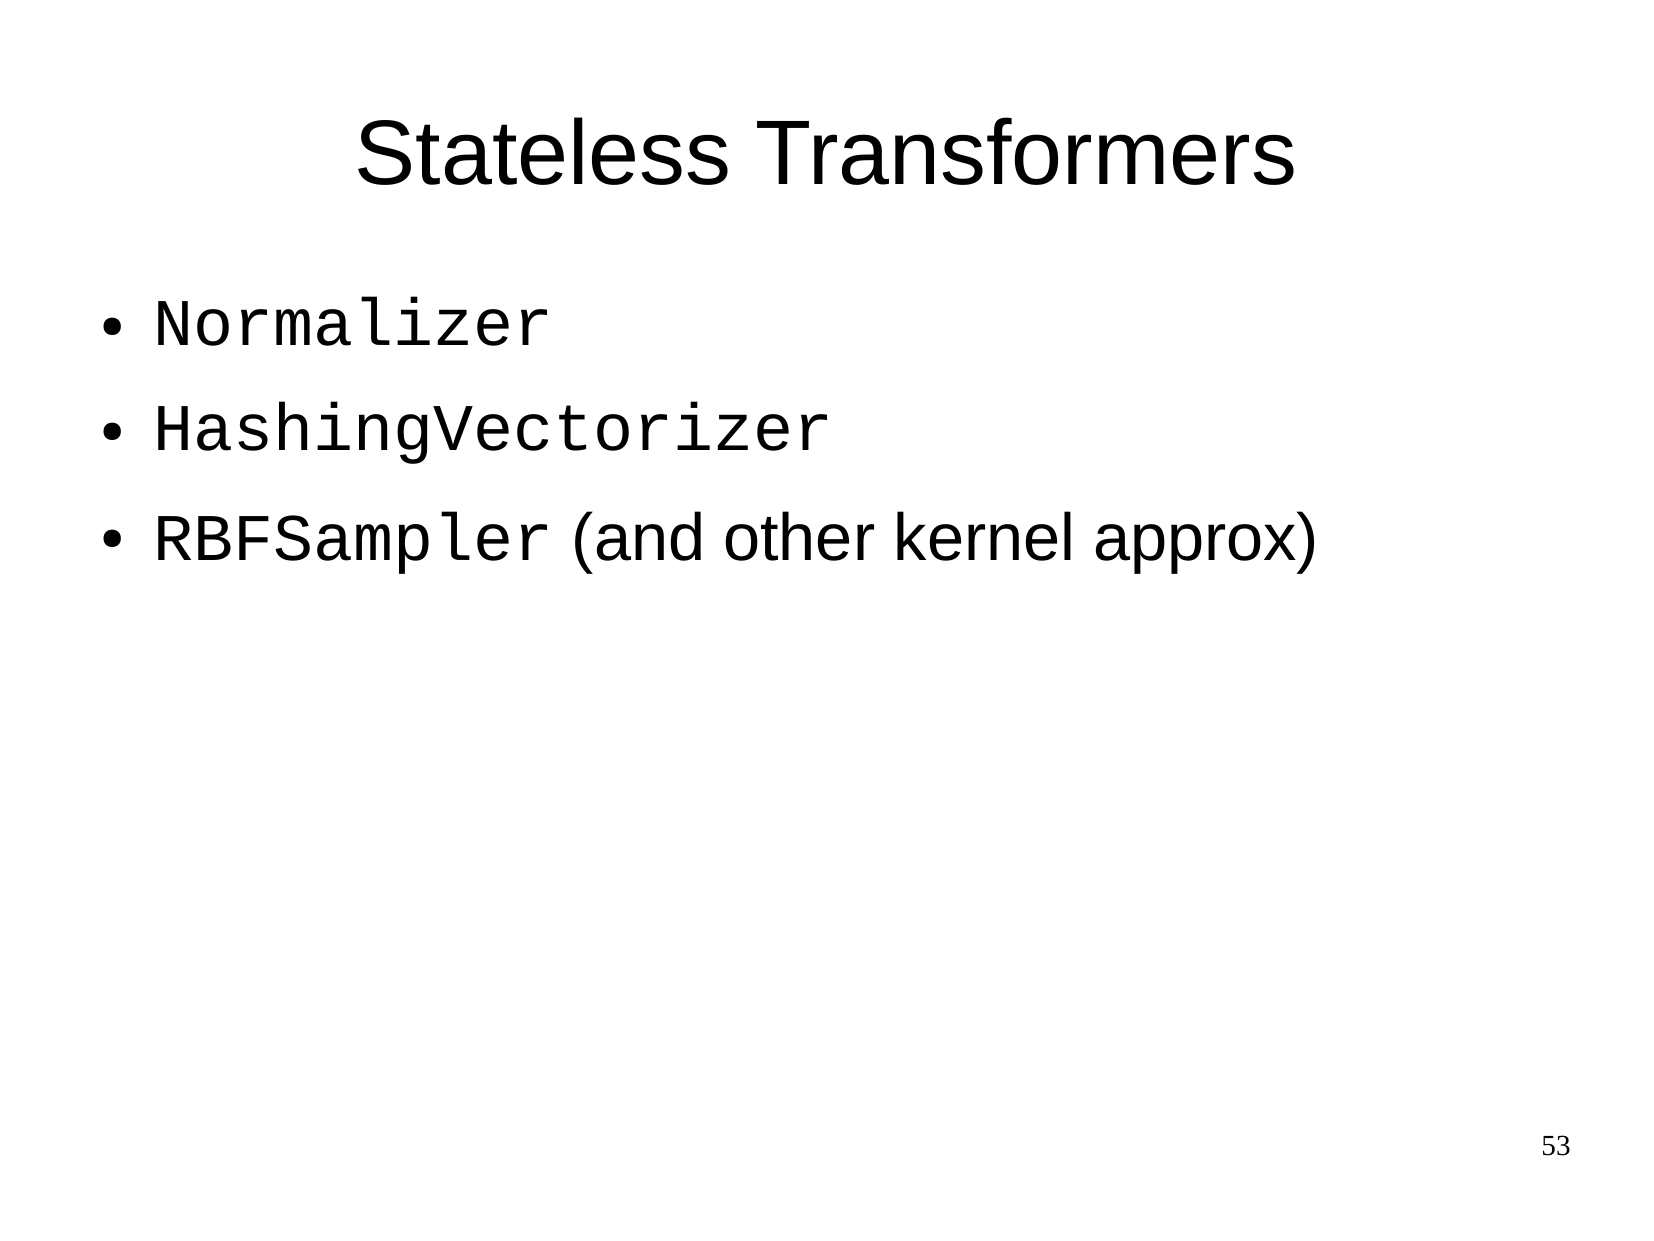

# Stateless Transformers
Normalizer
HashingVectorizer
RBFSampler (and other kernel approx)
53